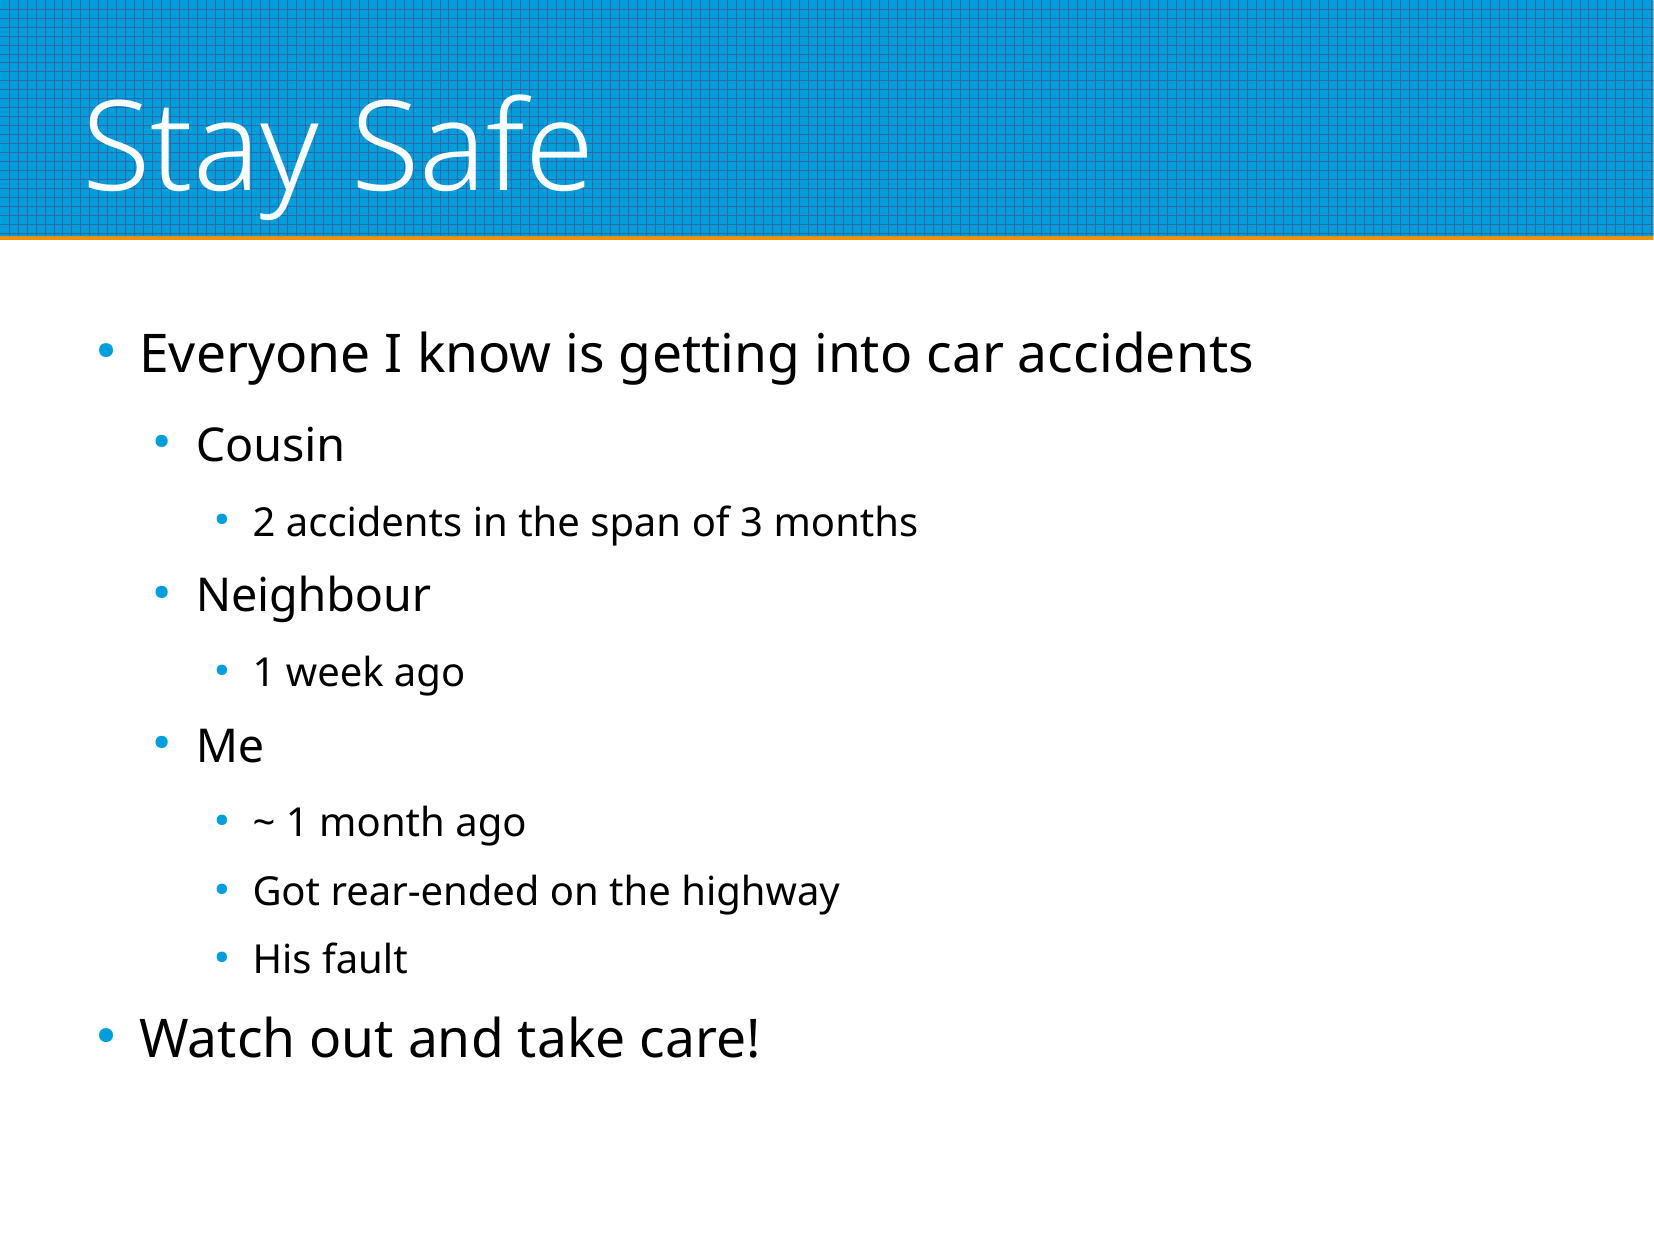

# Stay Safe
Everyone I know is getting into car accidents
Cousin
2 accidents in the span of 3 months
Neighbour
1 week ago
Me
~ 1 month ago
Got rear-ended on the highway
His fault
Watch out and take care!